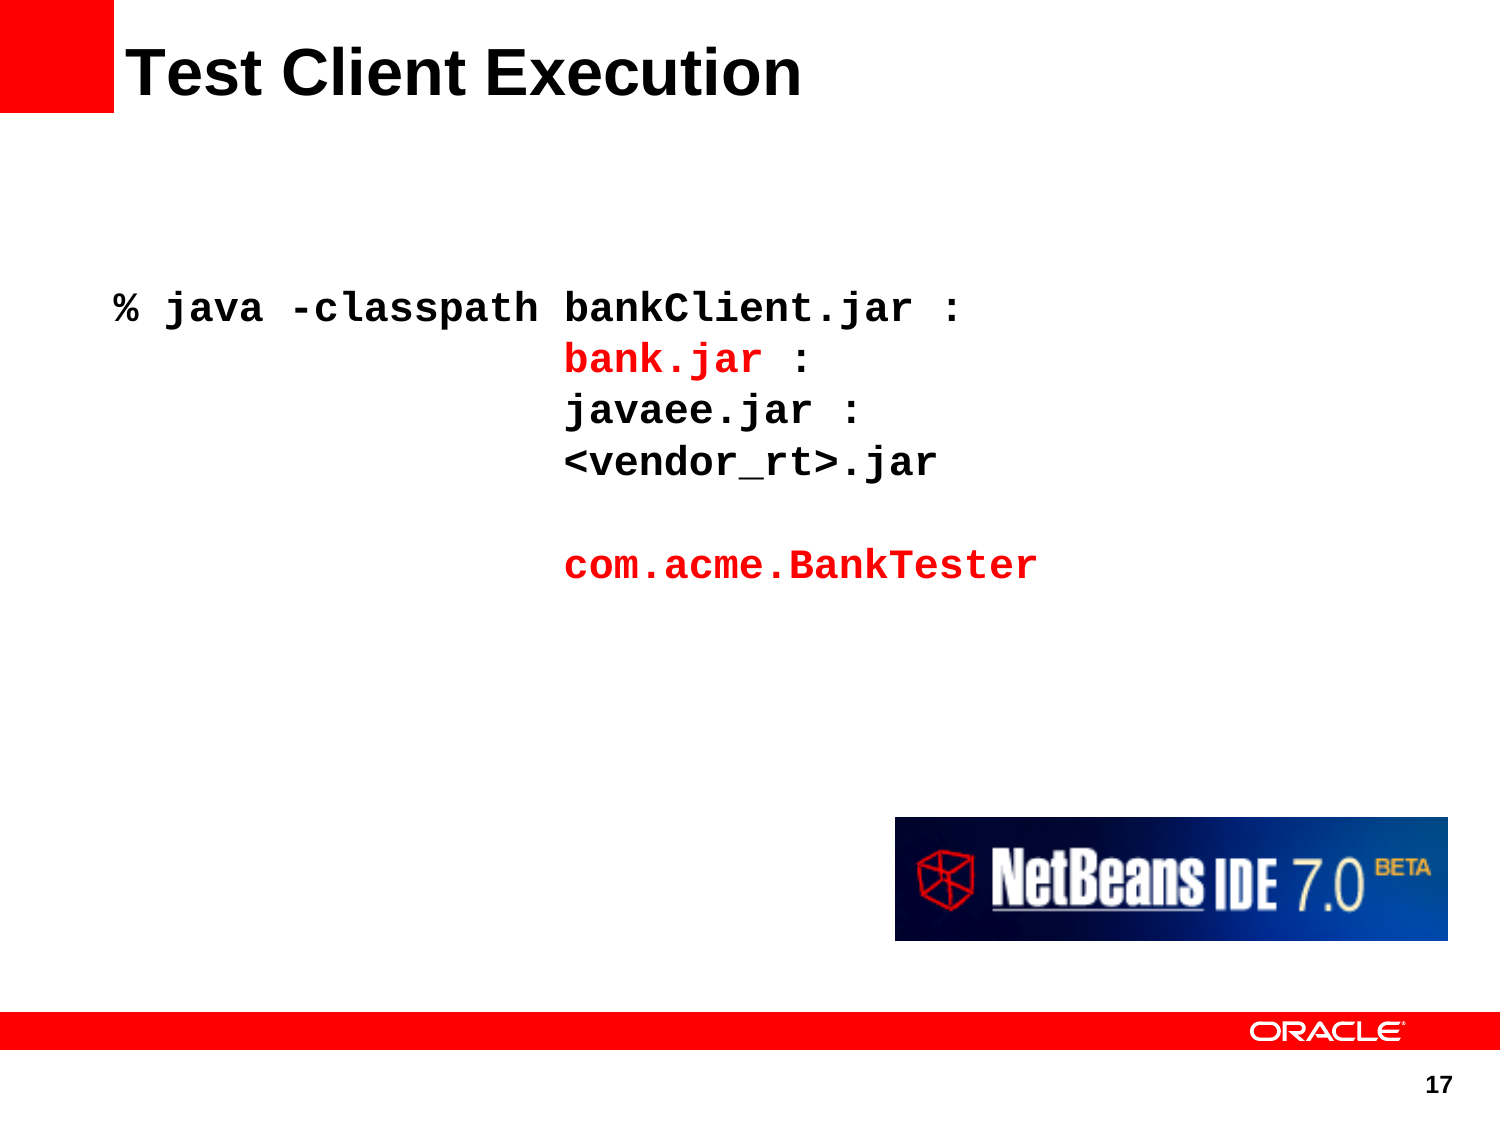

# Test Client Execution
% java -classpath bankClient.jar :
 bank.jar :
 javaee.jar :
 <vendor_rt>.jar
 com.acme.BankTester